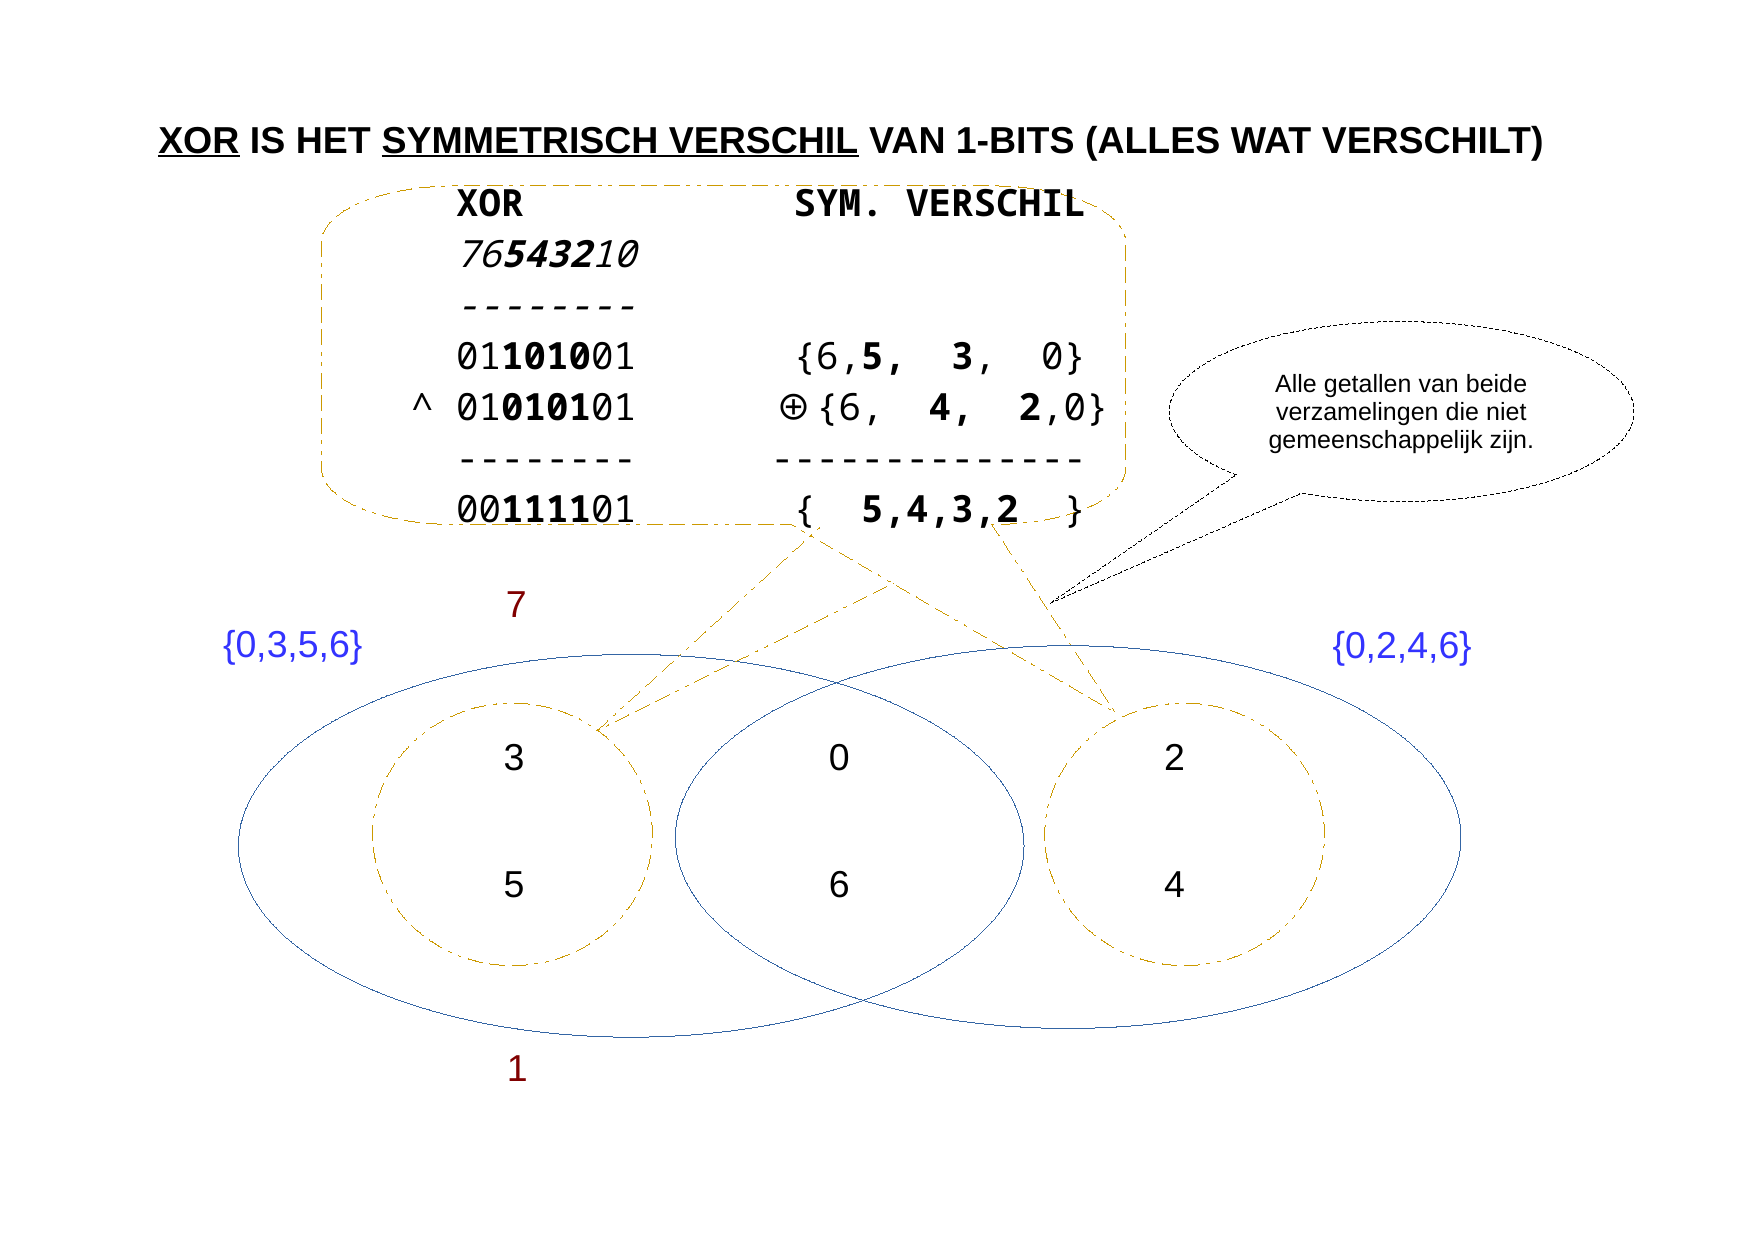

XOR IS HET SYMMETRISCH VERSCHIL VAN 1-BITS (ALLES WAT VERSCHILT)
 XOR SYM. VERSCHIL
 76543210
 --------
 01101001 {6,5, 3, 0}
 ^ 01010101 ⊕{6, 4, 2,0}
 -------- --------------
 00111101 { 5,4,3,2 }
Alle getallen van beide
verzamelingen die niet
gemeenschappelijk zijn.
7
{0,3,5,6}
{0,2,4,6}
3
0
2
5
6
4
1